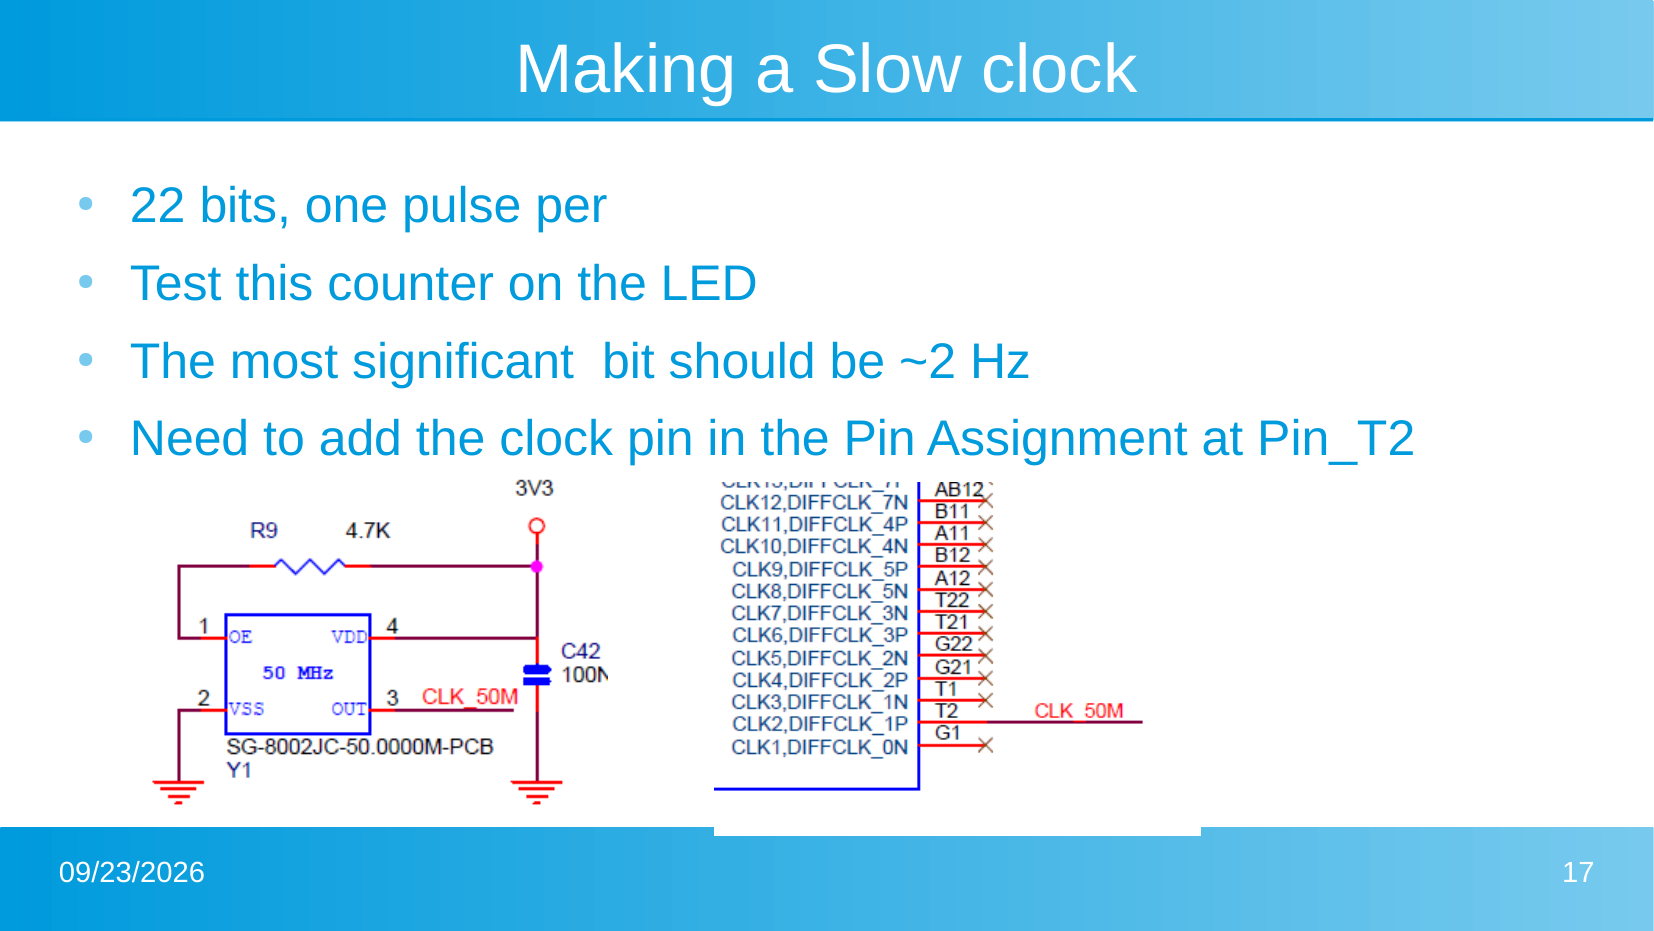

# Making a Slow clock
22 bits, one pulse per
Test this counter on the LED
The most significant bit should be ~2 Hz
Need to add the clock pin in the Pin Assignment at Pin_T2
17